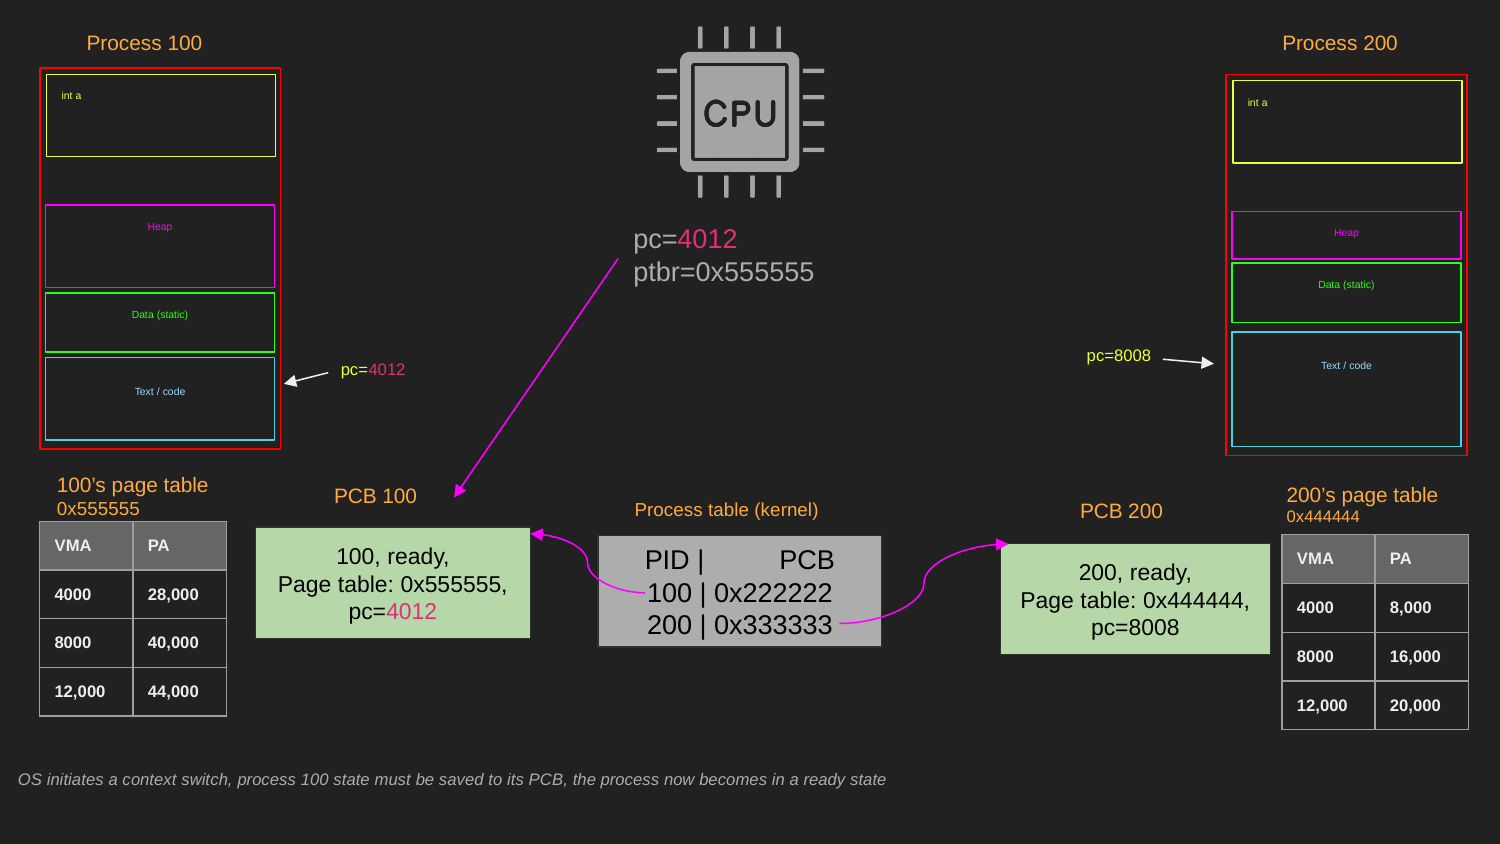

Process 100
Process 200
int a
int a
Heap
pc=4012
ptbr=0x555555
Heap
Data (static)
Data (static)
pc=8008
Text / code
pc=4012
Text / code
100’s page table
0x555555
200’s page table
0x444444
PCB 100
Process table (kernel)
PCB 200
| VMA | PA |
| --- | --- |
| 4000 | 28,000 |
| 8000 | 40,000 |
| 12,000 | 44,000 |
100, ready,
Page table: 0x555555, pc=4012
| VMA | PA |
| --- | --- |
| 4000 | 8,000 |
| 8000 | 16,000 |
| 12,000 | 20,000 |
PID | PCB
100 | 0x222222
200 | 0x333333
200, ready,
Page table: 0x444444, pc=8008
OS initiates a context switch, process 100 state must be saved to its PCB, the process now becomes in a ready state